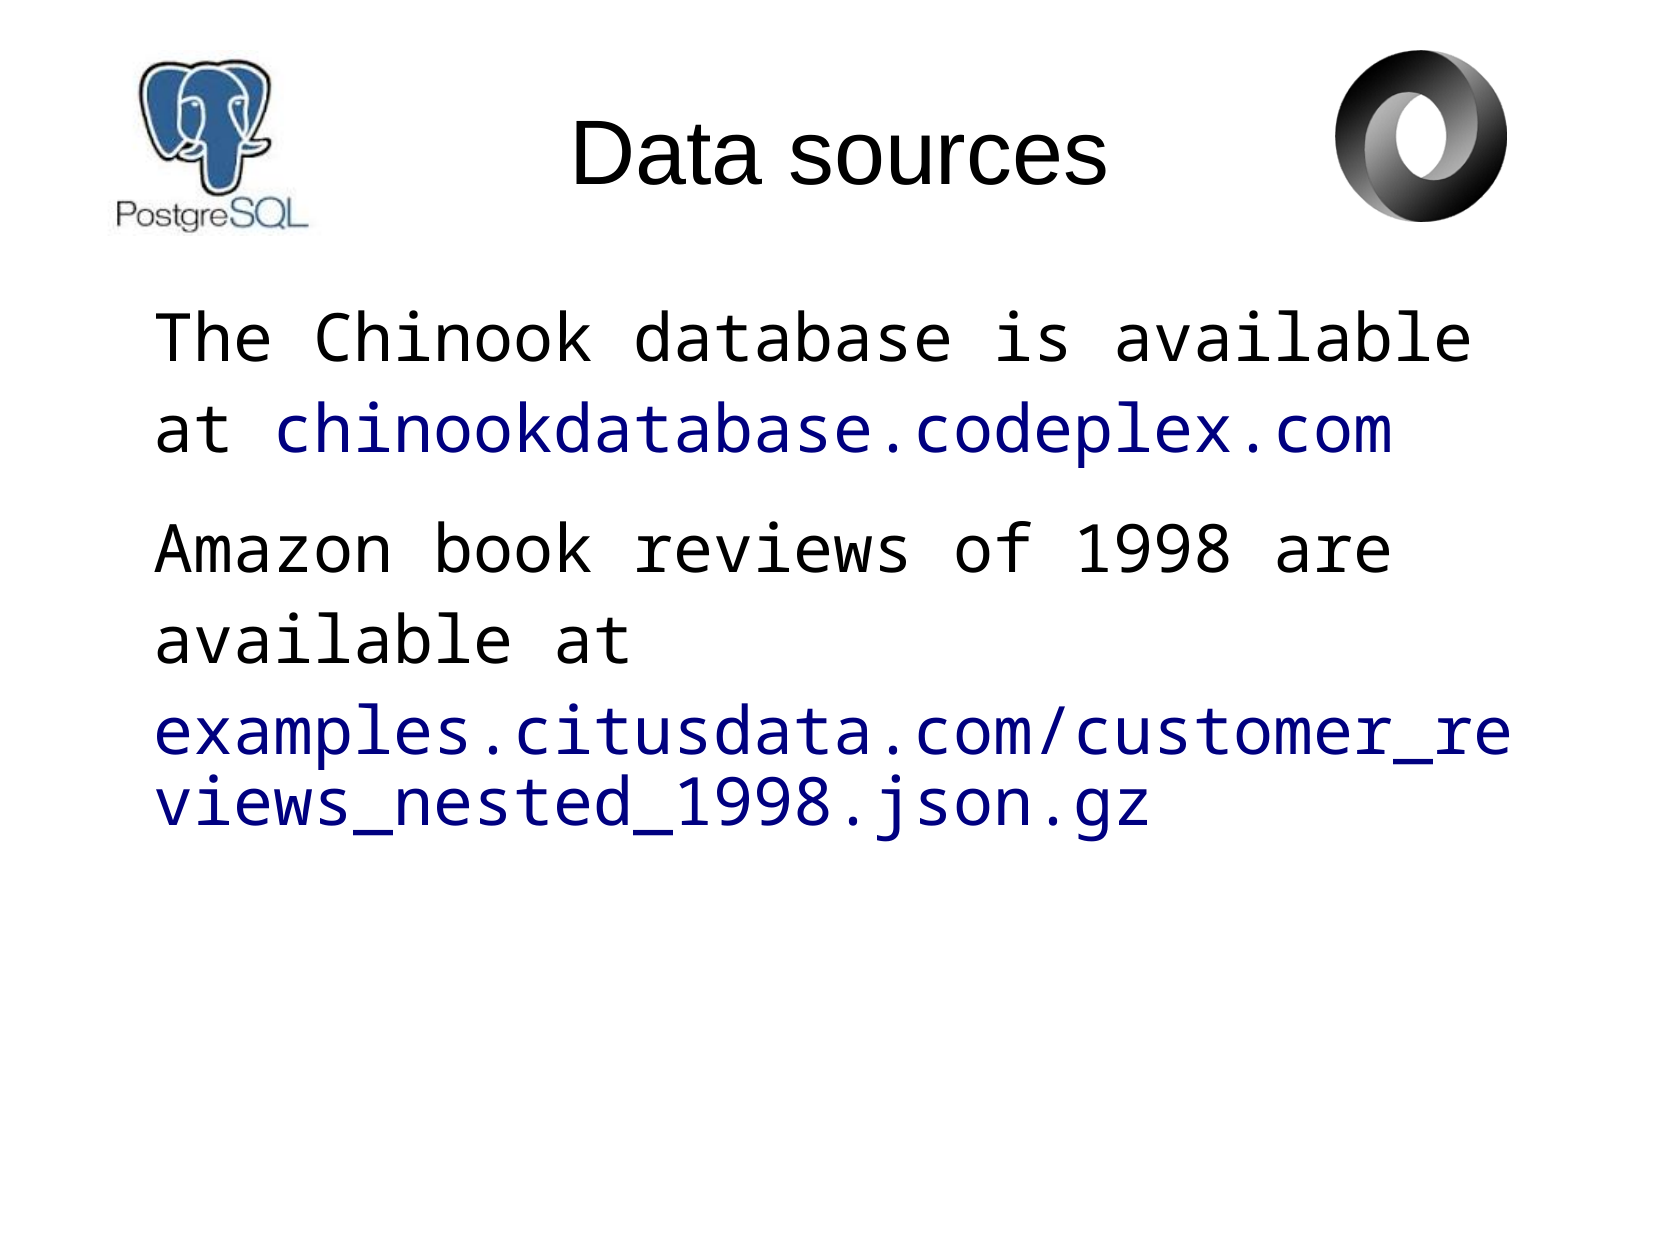

# Data sources
The Chinook database is available at chinookdatabase.codeplex.com
Amazon book reviews of 1998 are available at examples.citusdata.com/customer_reviews_nested_1998.json.gz